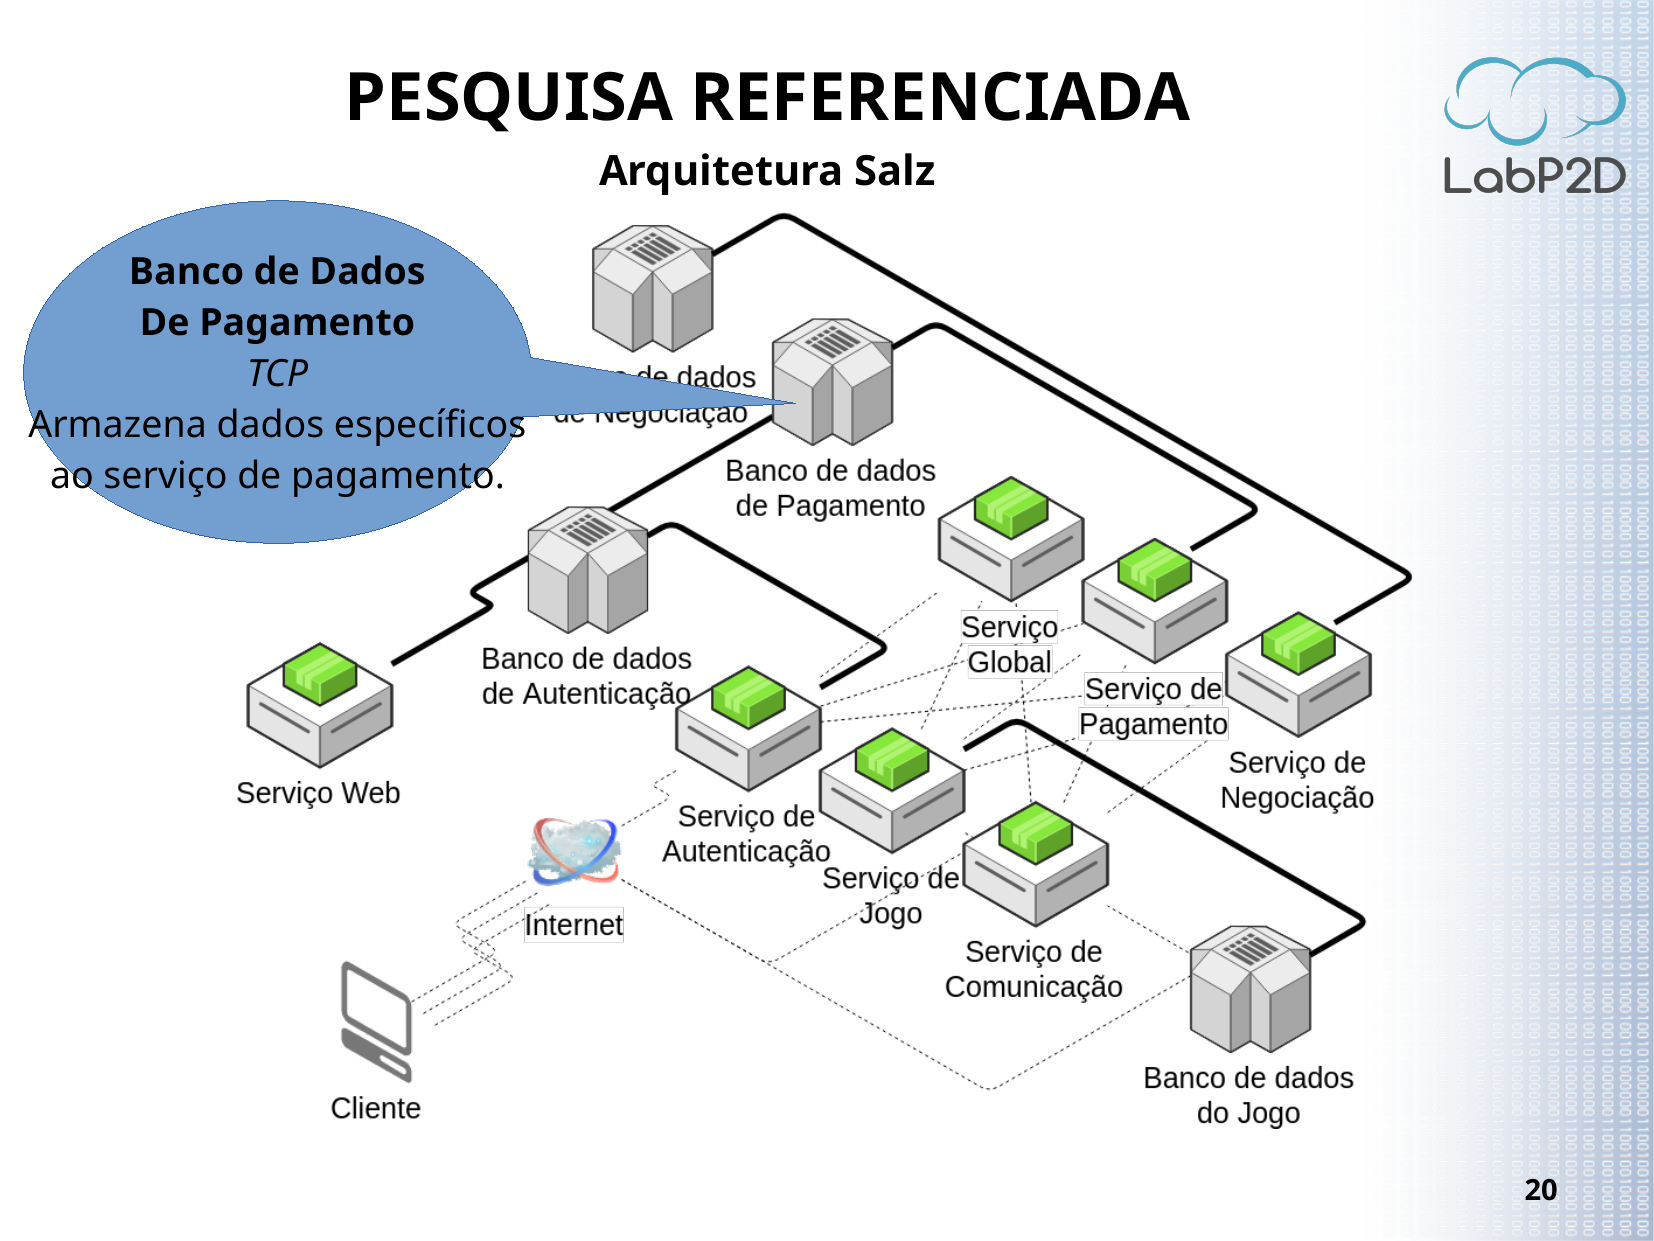

# PESQUISA REFERENCIADA Arquitetura Salz
Banco de Dados
De Pagamento
TCP
Armazena dados específicos
ao serviço de pagamento.
20